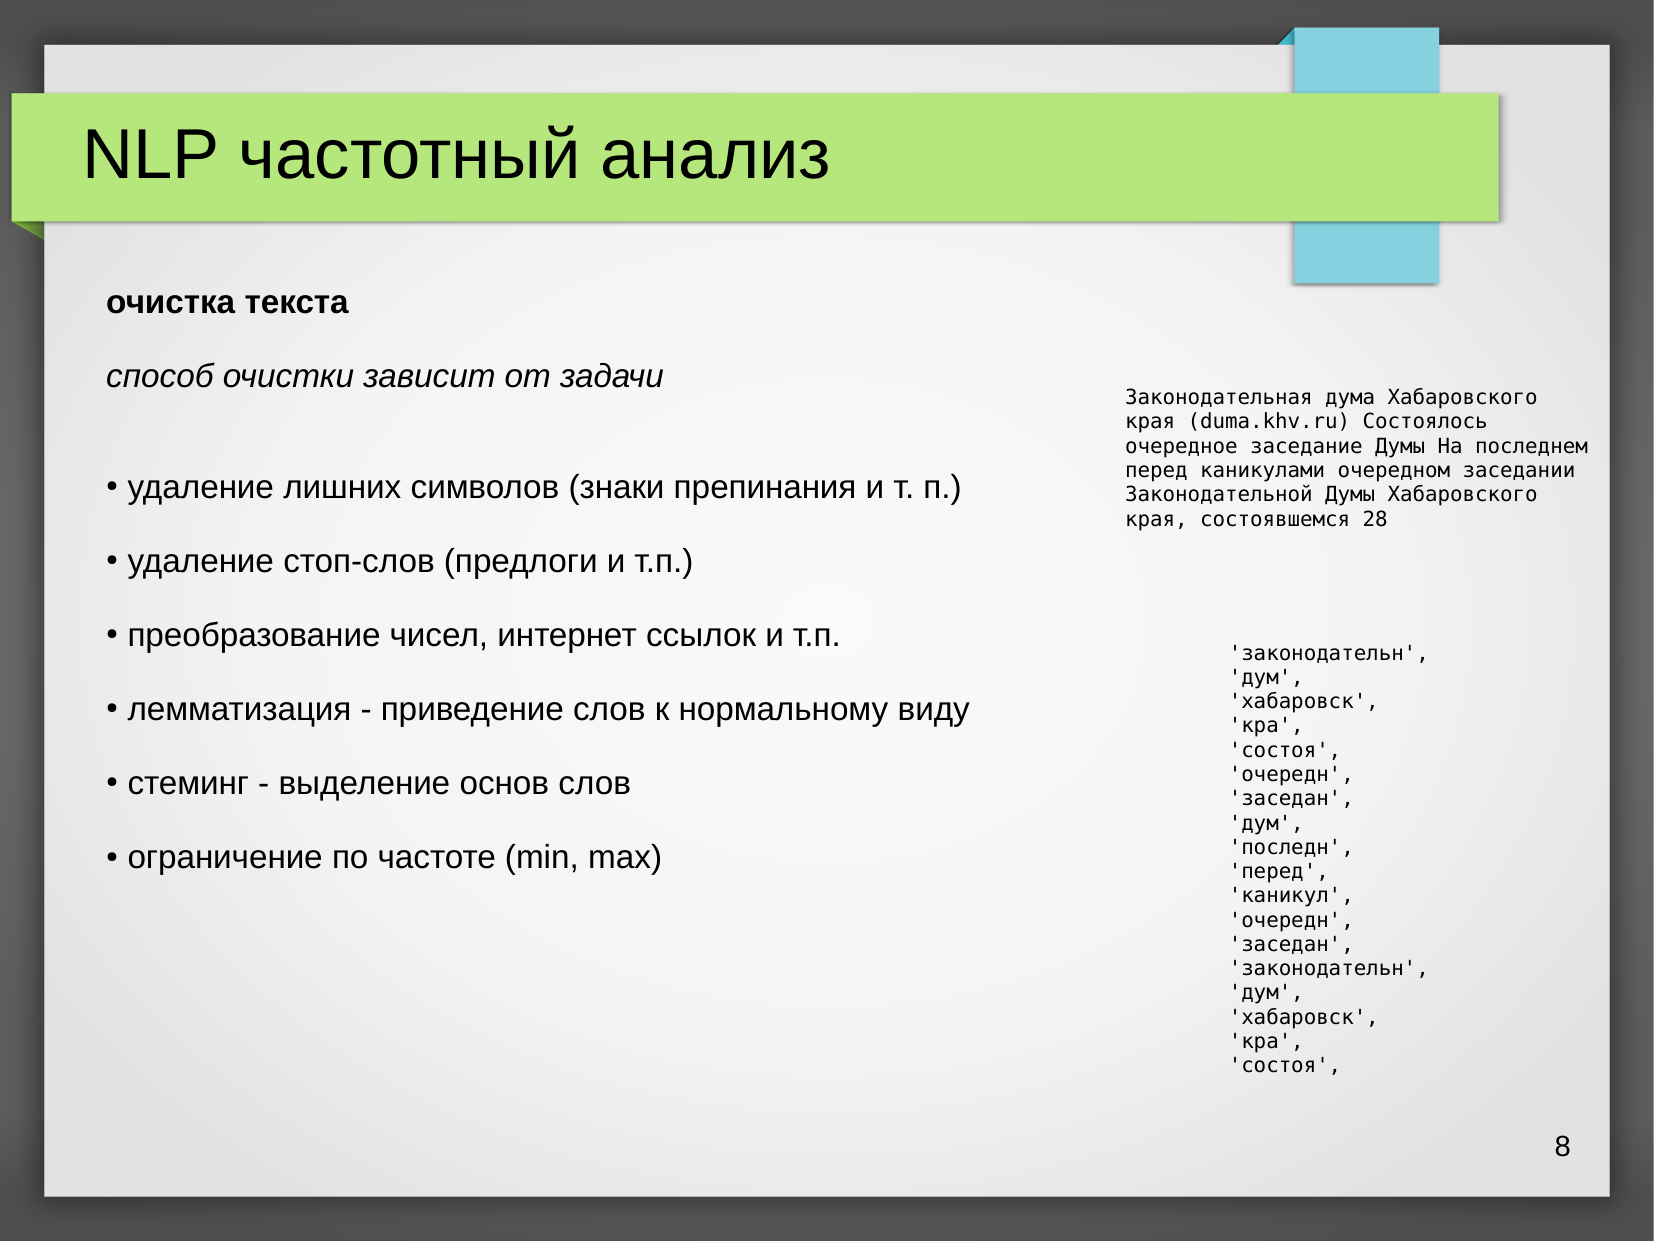

# NLP частотный анализ
очистка текста
способ очистки зависит от задачи
 удаление лишних символов (знаки препинания и т. п.)
 удаление стоп-слов (предлоги и т.п.)
 преобразование чисел, интернет ссылок и т.п.
 лемматизация - приведение слов к нормальному виду
 стеминг - выделение основ слов
 ограничение по частоте (min, max)
Законодательная дума Хабаровского края (duma.khv.ru) Состоялось
очередное заседание Думы На последнем перед каникулами очередном заседании
Законодательной Думы Хабаровского края, состоявшемся 28
'законодательн',
'дум',
'хабаровск',
'кра',
'состоя',
'очередн',
'заседан',
'дум',
'последн',
'перед',
'каникул',
'очередн',
'заседан',
'законодательн',
'дум',
'хабаровск',
'кра',
'состоя',
8